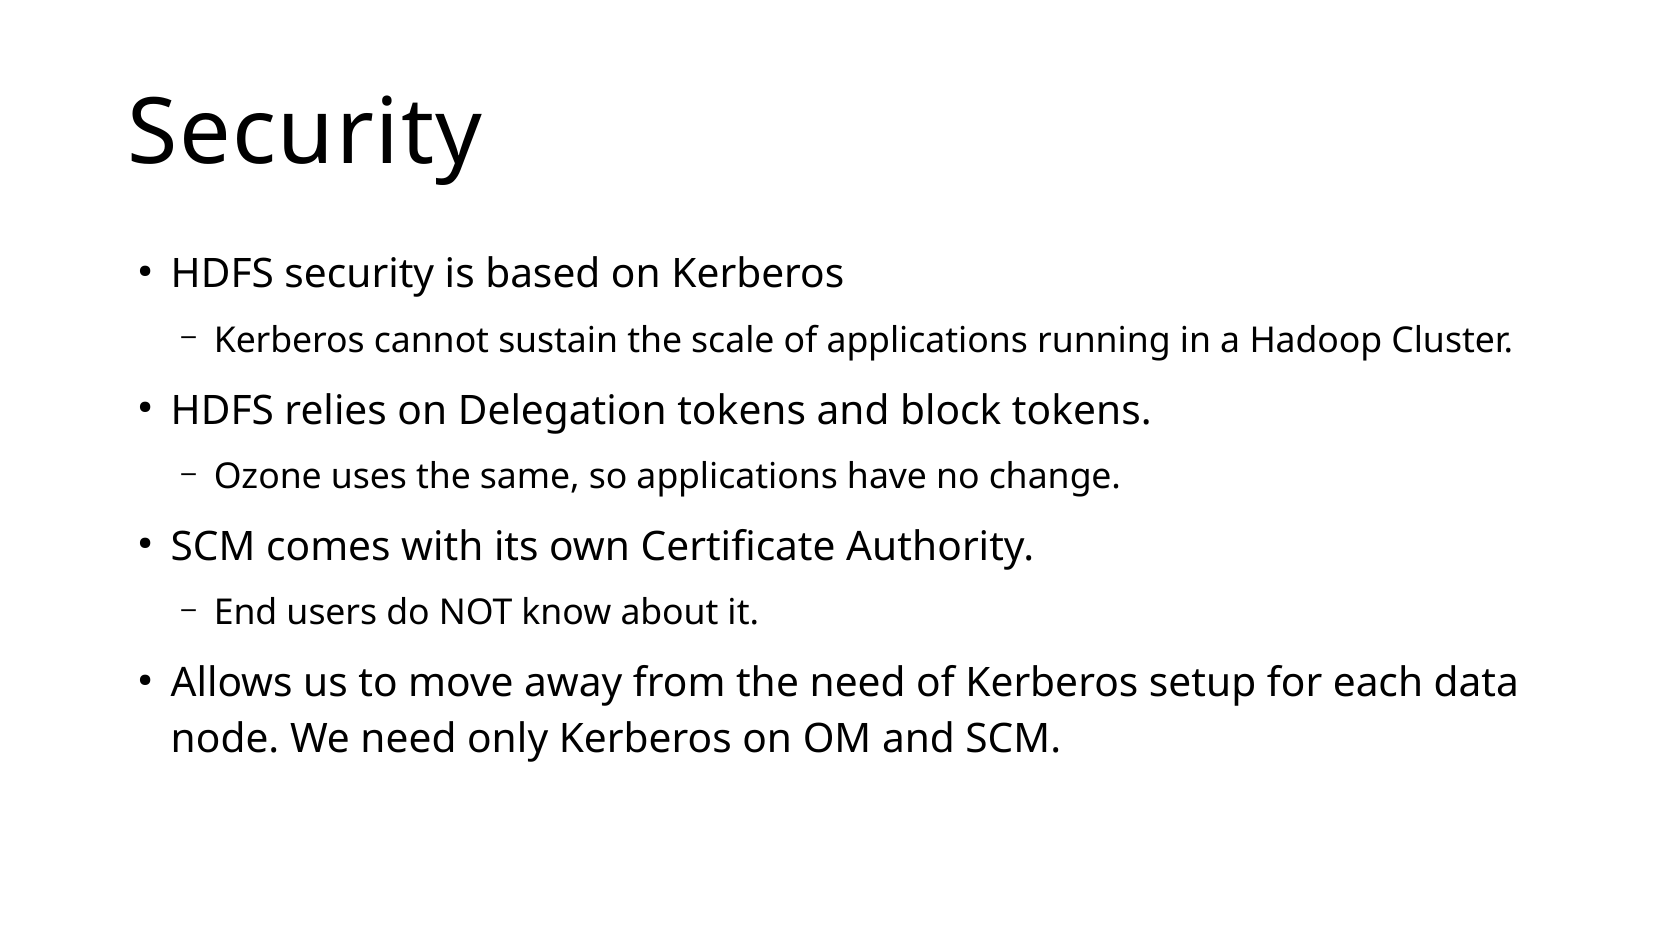

# Security
HDFS security is based on Kerberos
Kerberos cannot sustain the scale of applications running in a Hadoop Cluster.
HDFS relies on Delegation tokens and block tokens.
Ozone uses the same, so applications have no change.
SCM comes with its own Certificate Authority.
End users do NOT know about it.
Allows us to move away from the need of Kerberos setup for each data node. We need only Kerberos on OM and SCM.